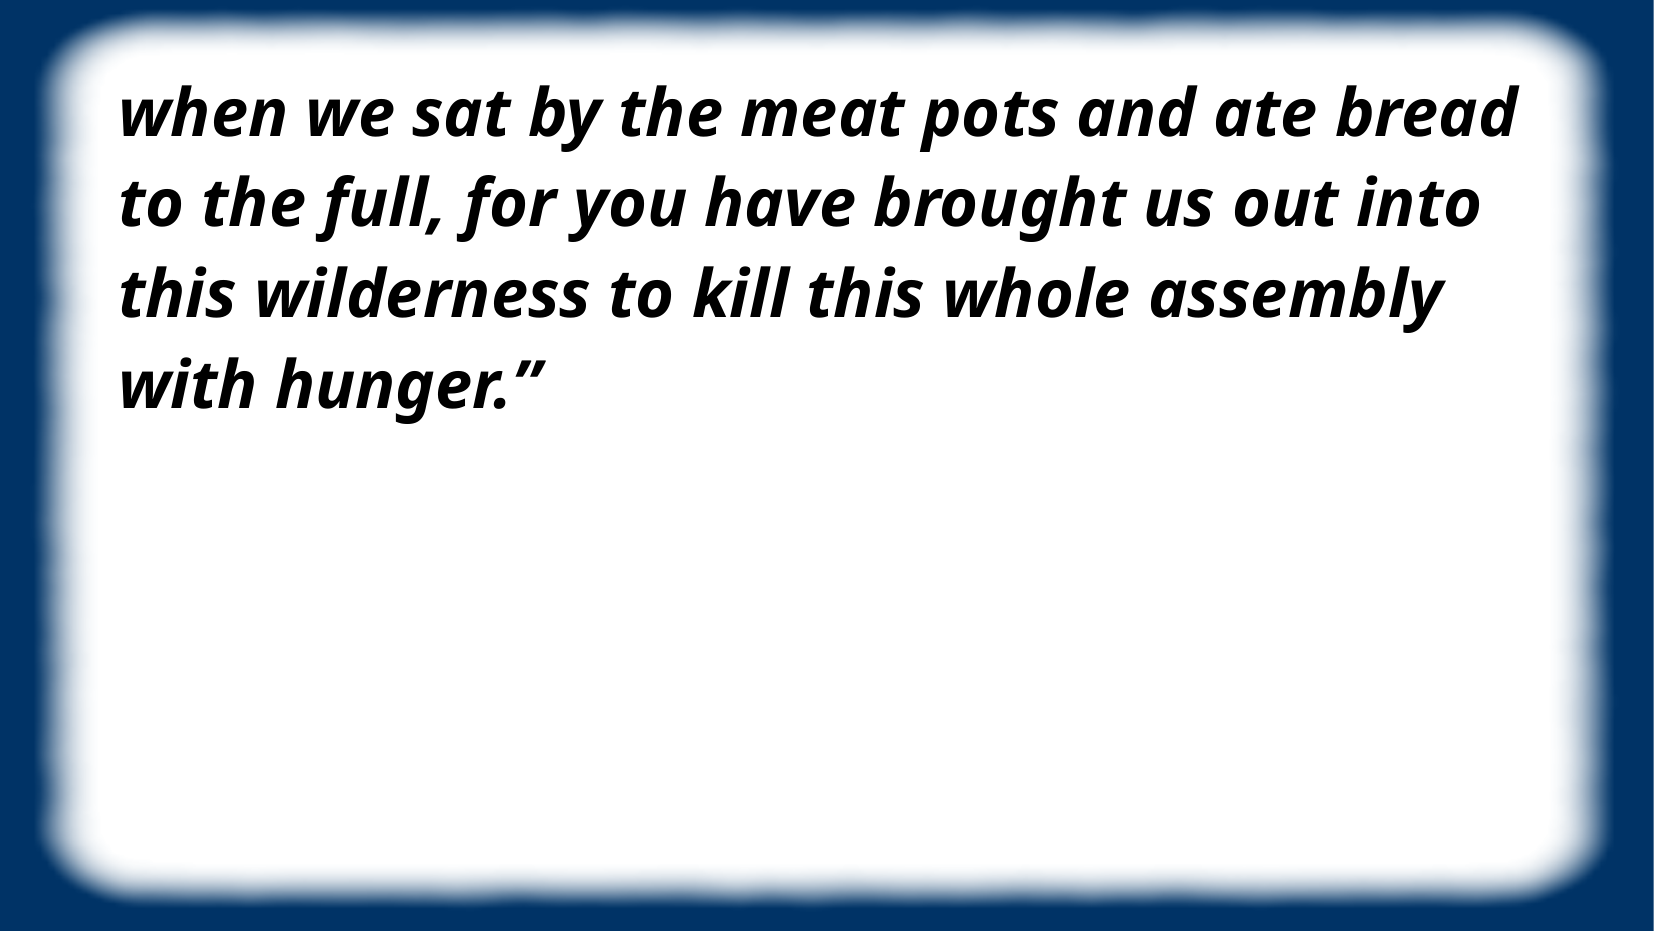

when we sat by the meat pots and ate bread to the full, for you have brought us out into this wilderness to kill this whole assembly with hunger.”